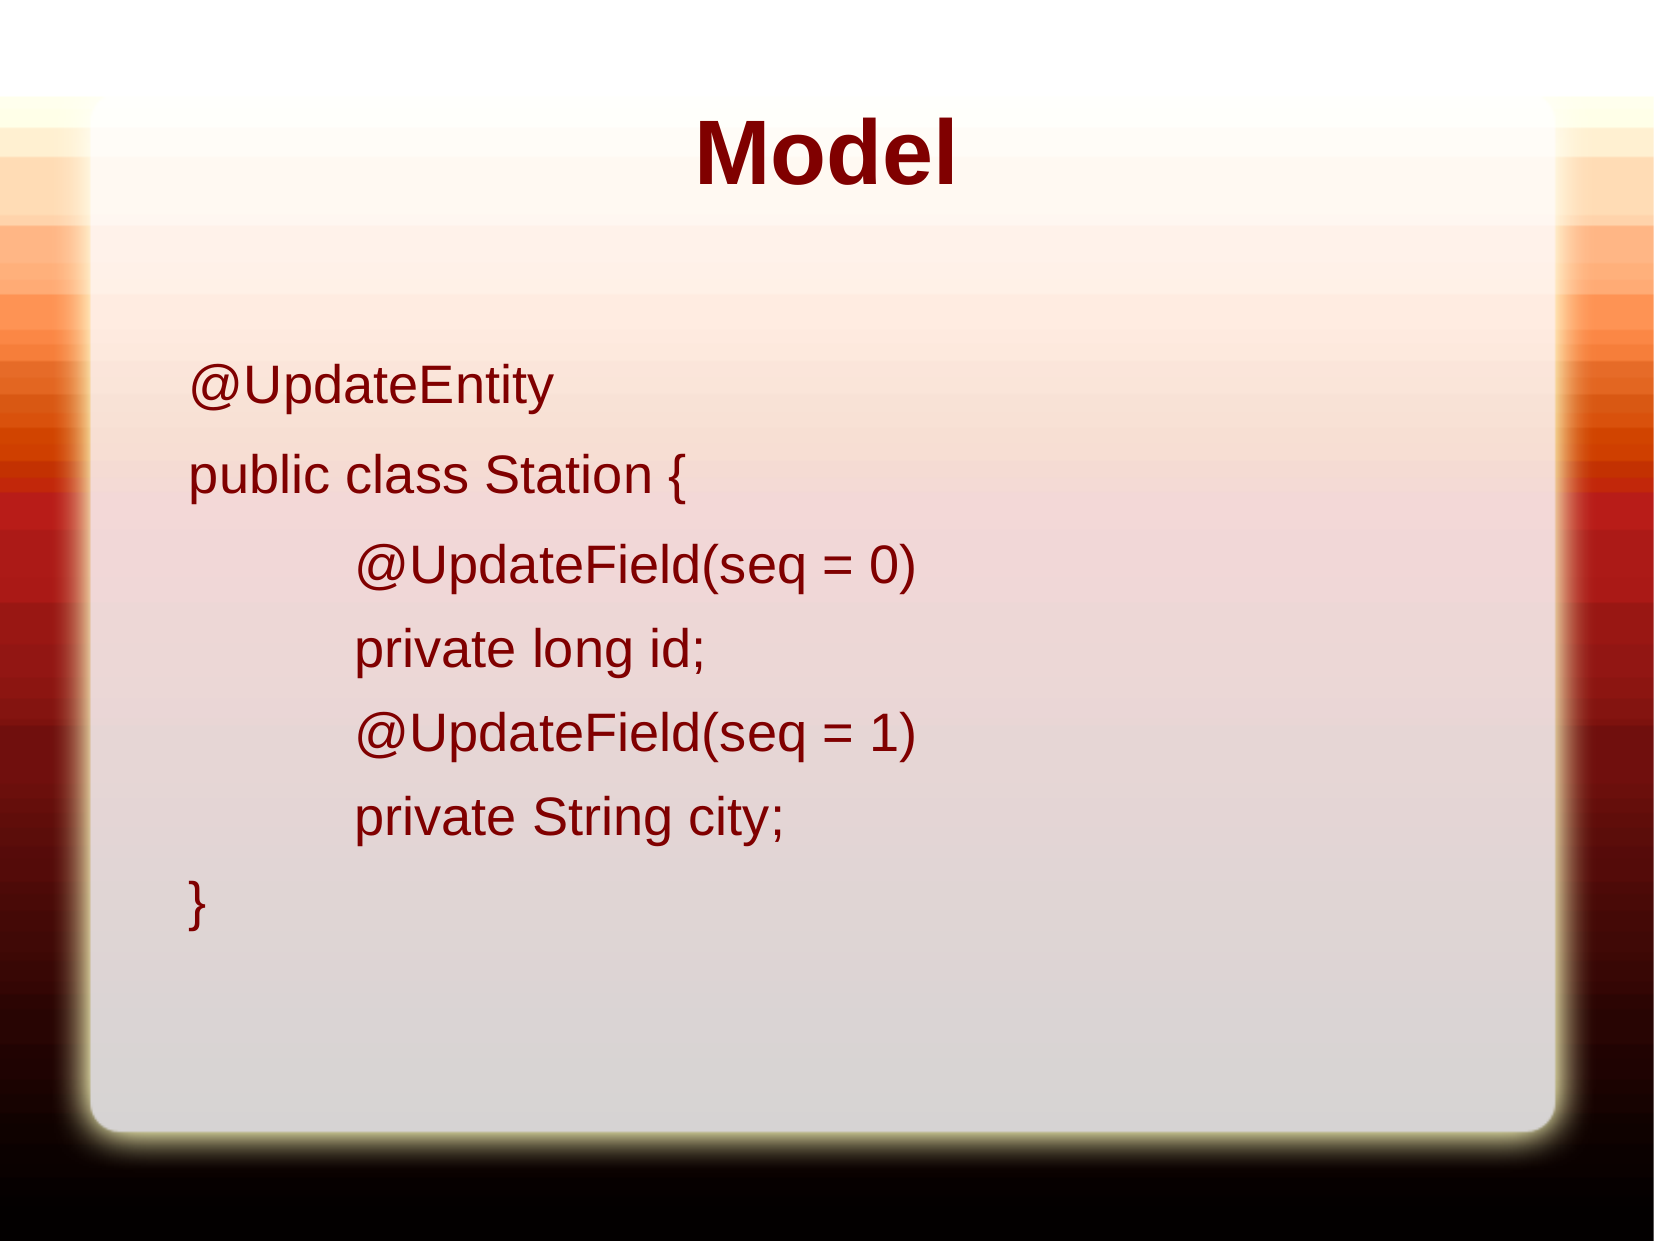

# Model
@UpdateEntity
public class Station {
@UpdateField(seq = 0)
private long id;
@UpdateField(seq = 1)
private String city;
}